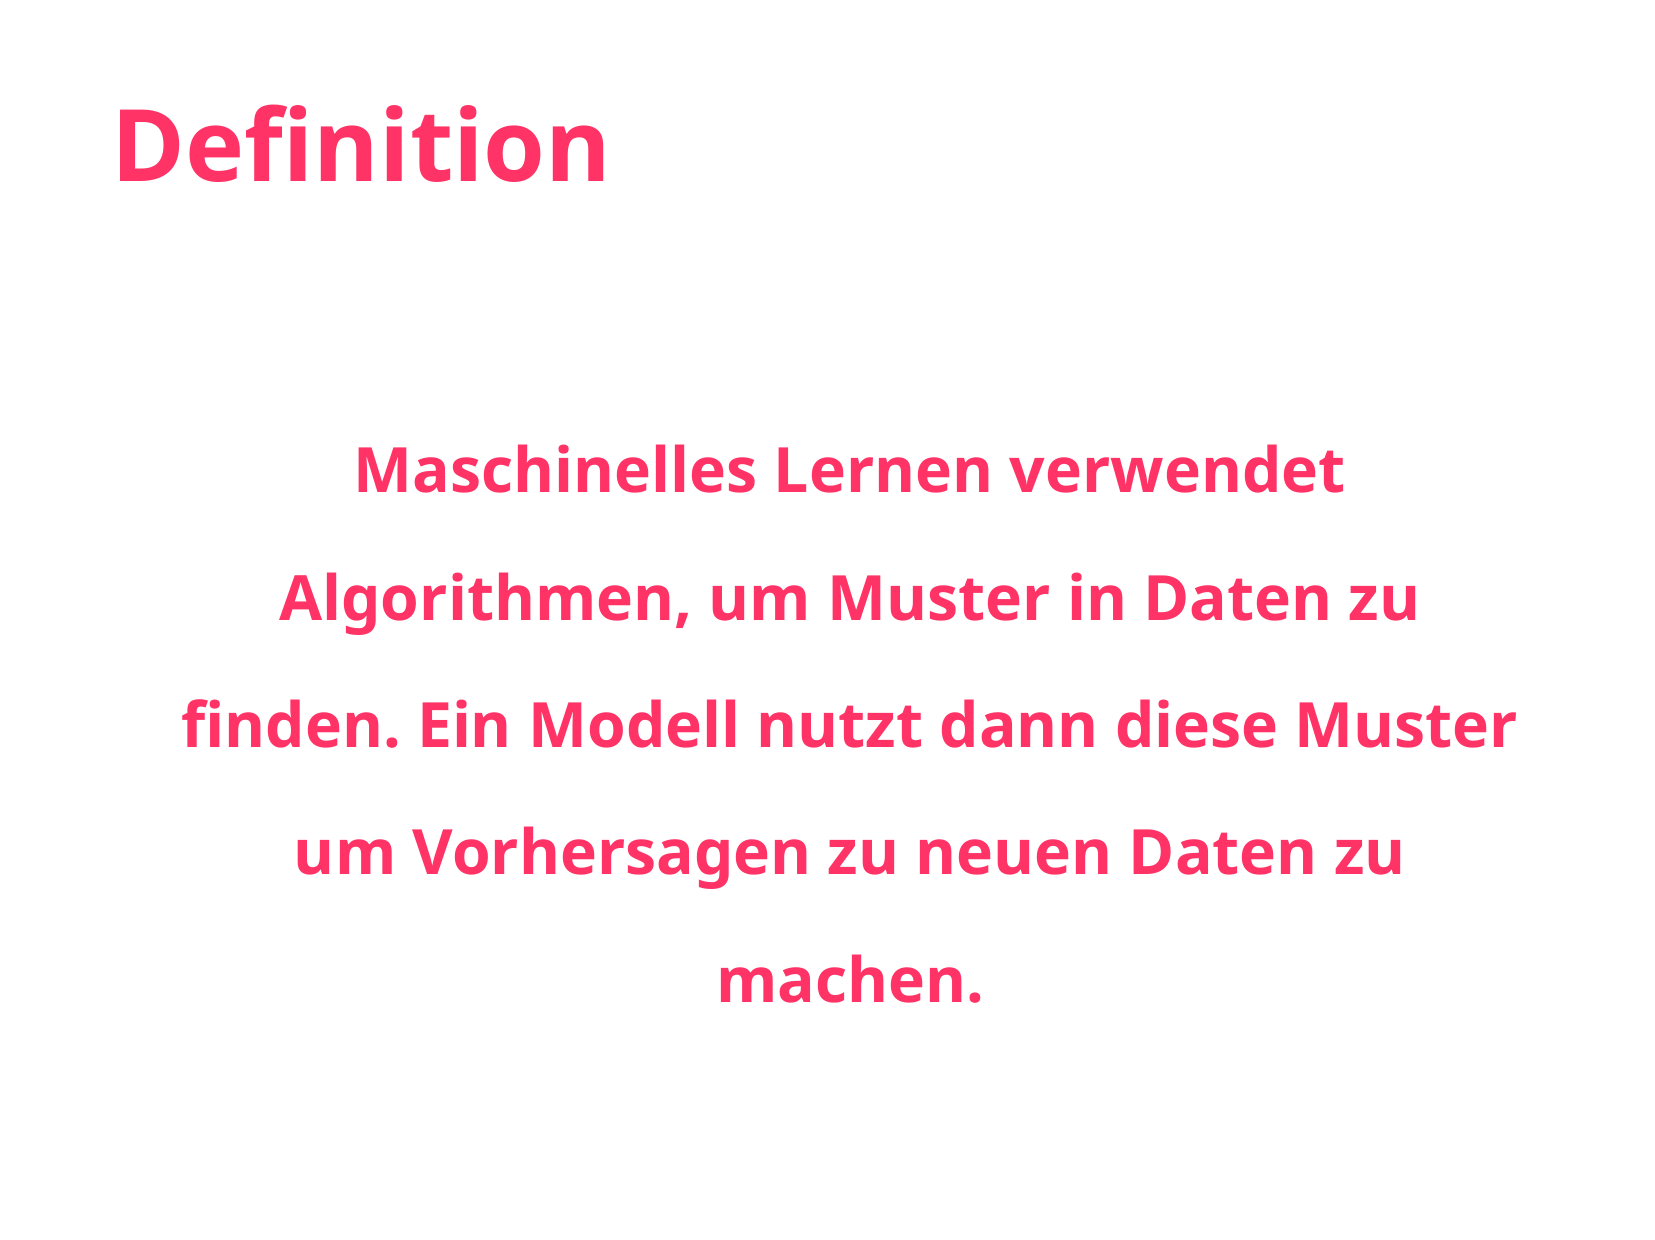

Definition
# Maschinelles Lernen verwendet Algorithmen, um Muster in Daten zu finden. Ein Modell nutzt dann diese Muster um Vorhersagen zu neuen Daten zu machen.